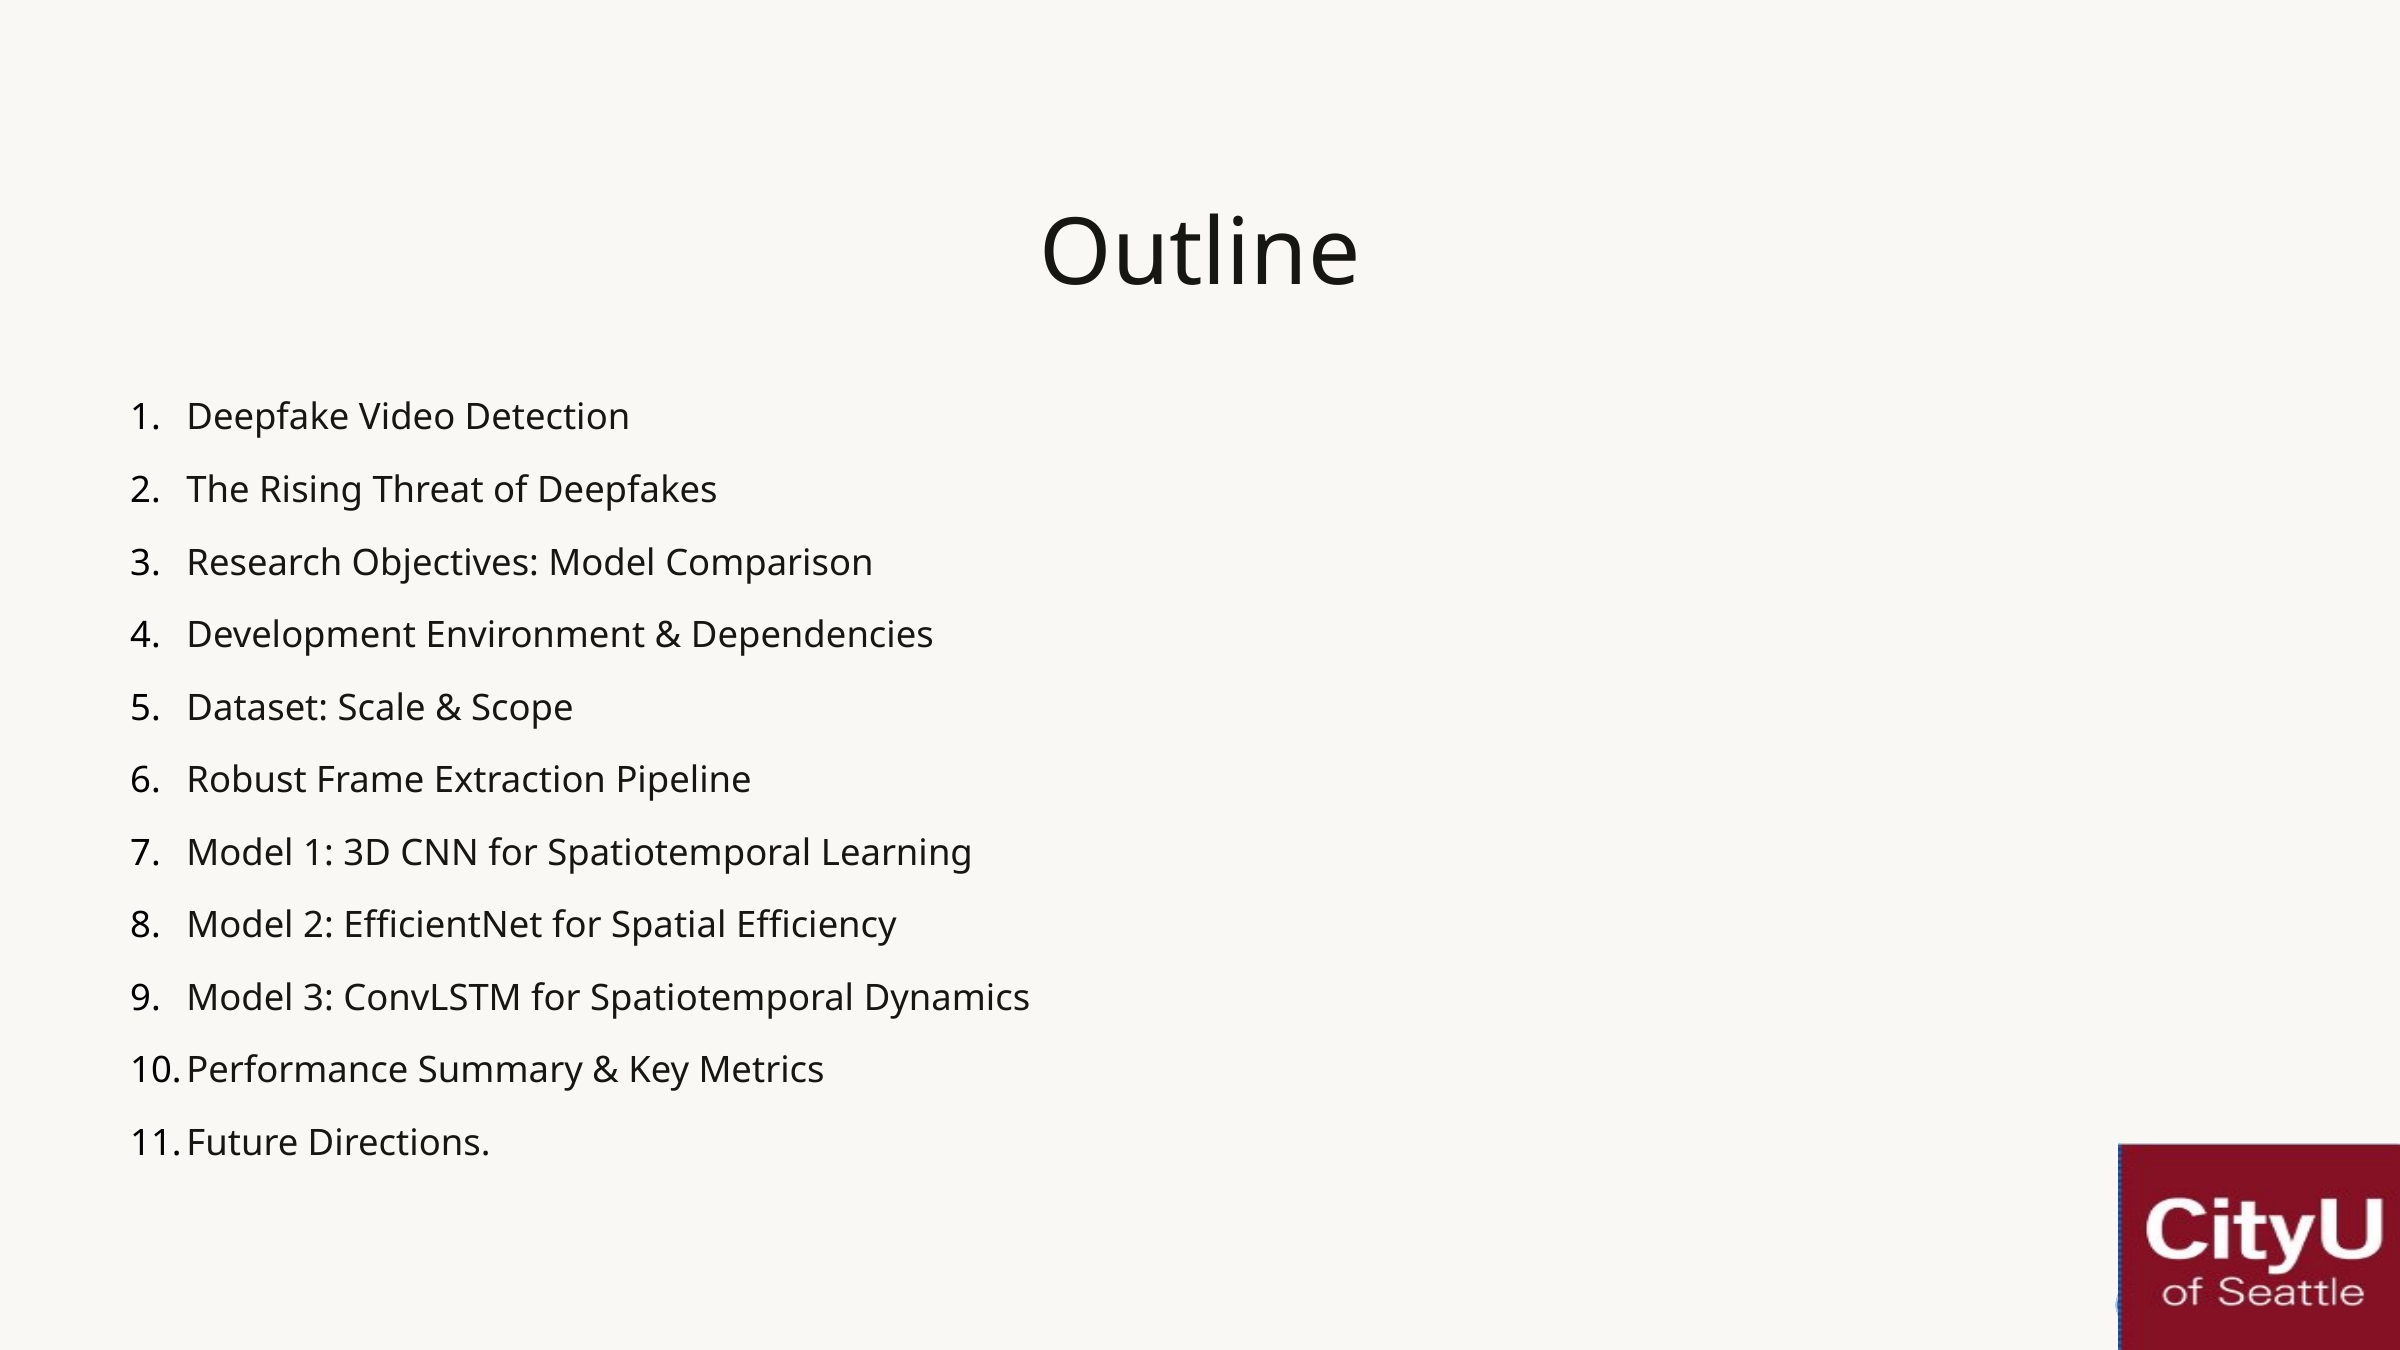

Outline
Deepfake Video Detection
The Rising Threat of Deepfakes
Research Objectives: Model Comparison
Development Environment & Dependencies
Dataset: Scale & Scope
Robust Frame Extraction Pipeline
Model 1: 3D CNN for Spatiotemporal Learning
Model 2: EfficientNet for Spatial Efficiency
Model 3: ConvLSTM for Spatiotemporal Dynamics
Performance Summary & Key Metrics
Future Directions.